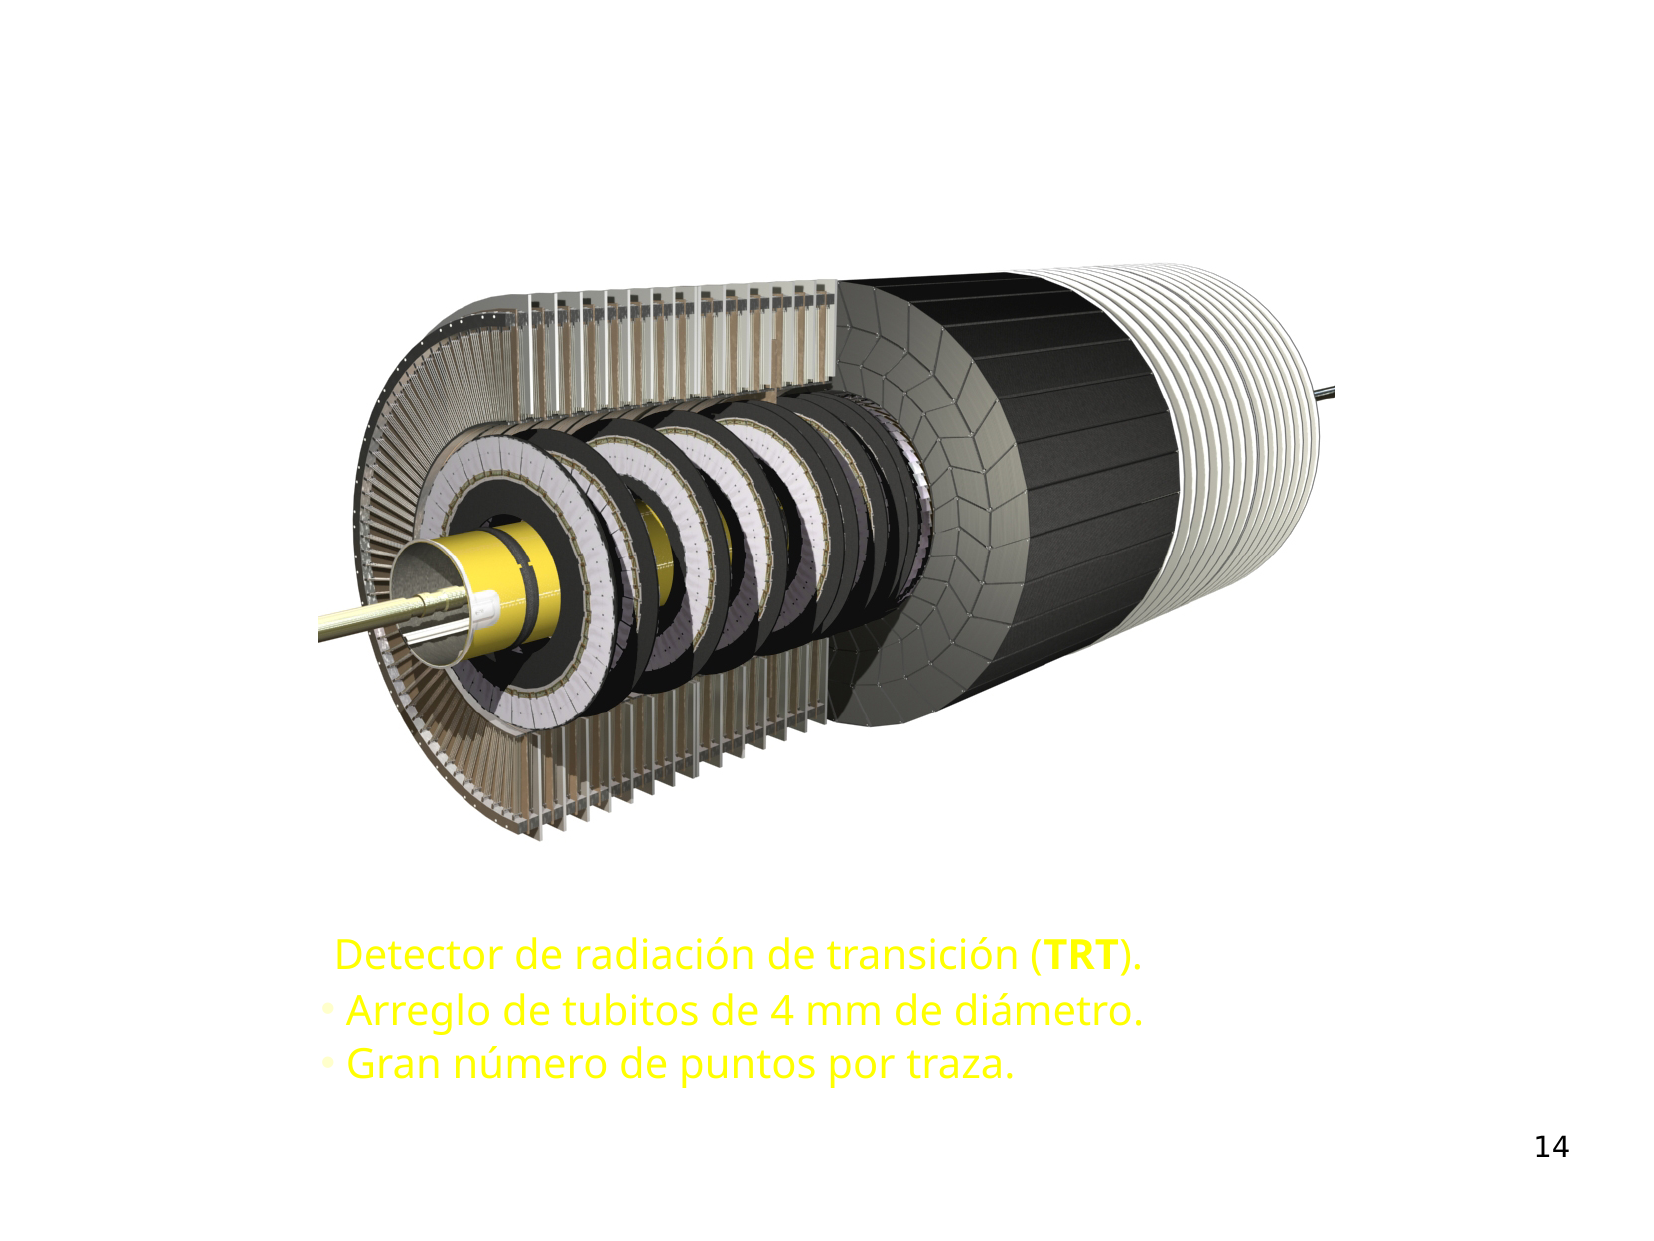

Detector interno
 Detector de radiación de transición (TRT).
 Arreglo de tubitos de 4 mm de diámetro.
 Gran número de puntos por traza.
14